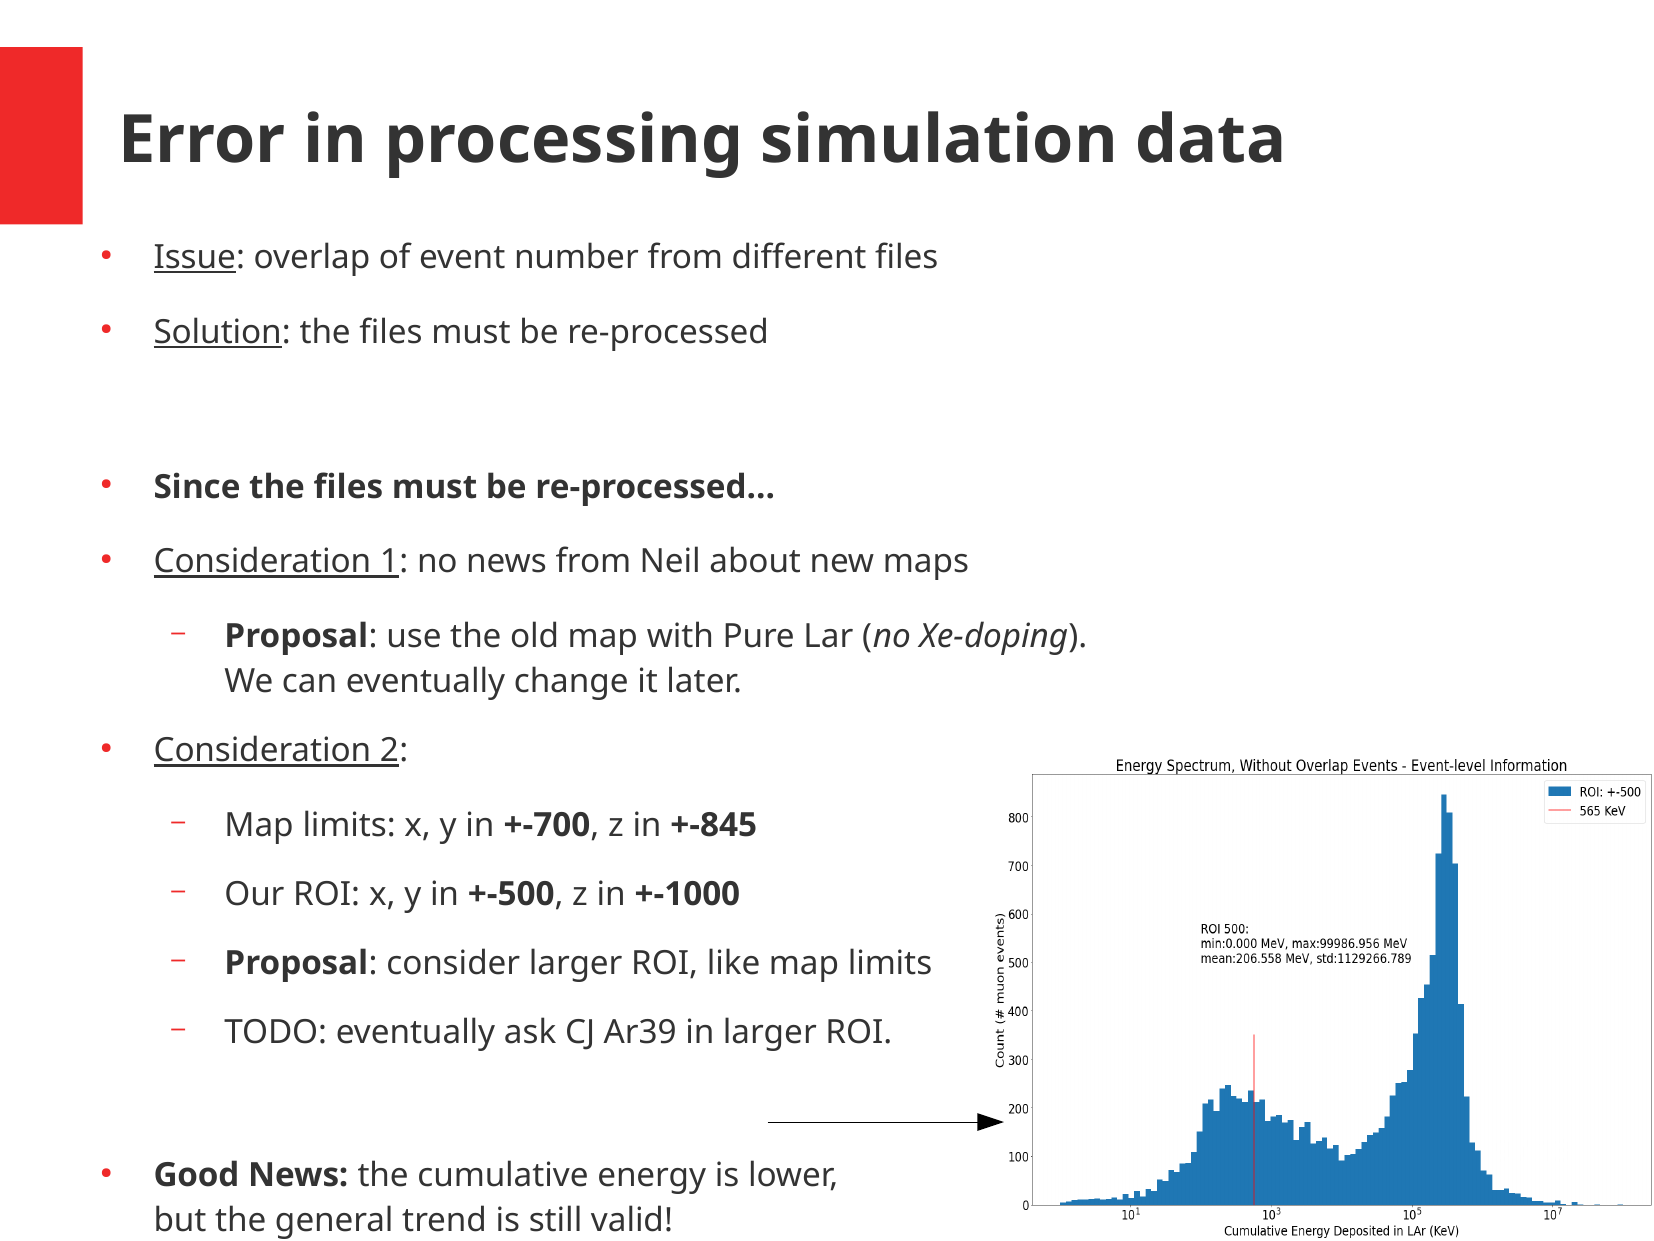

# Error in processing simulation data
Issue: overlap of event number from different files
Solution: the files must be re-processed
Since the files must be re-processed…
Consideration 1: no news from Neil about new maps
Proposal: use the old map with Pure Lar (no Xe-doping).
We can eventually change it later.
Consideration 2:
Map limits: x, y in +-700, z in +-845
Our ROI: x, y in +-500, z in +-1000
Proposal: consider larger ROI, like map limits
TODO: eventually ask CJ Ar39 in larger ROI.
Good News: the cumulative energy is lower,
but the general trend is still valid!
9